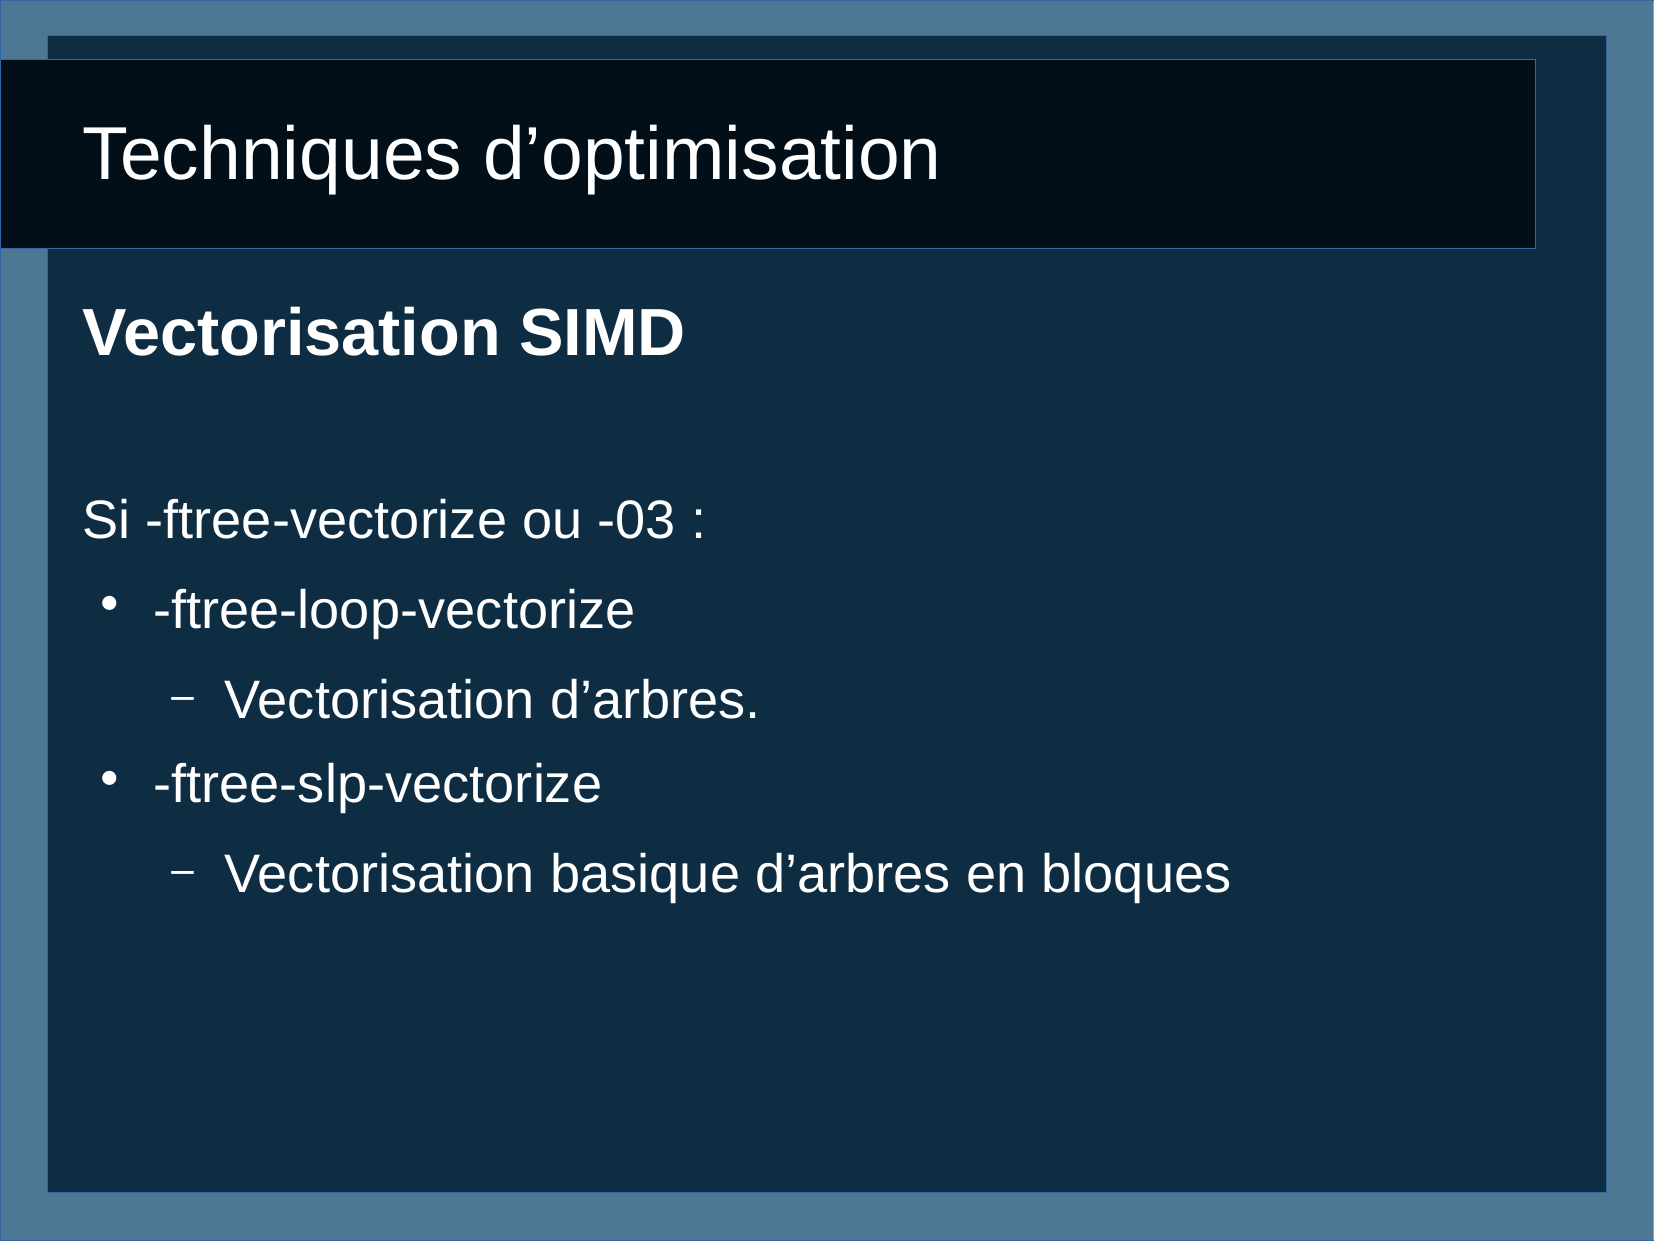

# Techniques d’optimisation
Vectorisation SIMD
Si -ftree-vectorize ou -03 :
-ftree-loop-vectorize
Vectorisation d’arbres.
-ftree-slp-vectorize
Vectorisation basique d’arbres en bloques